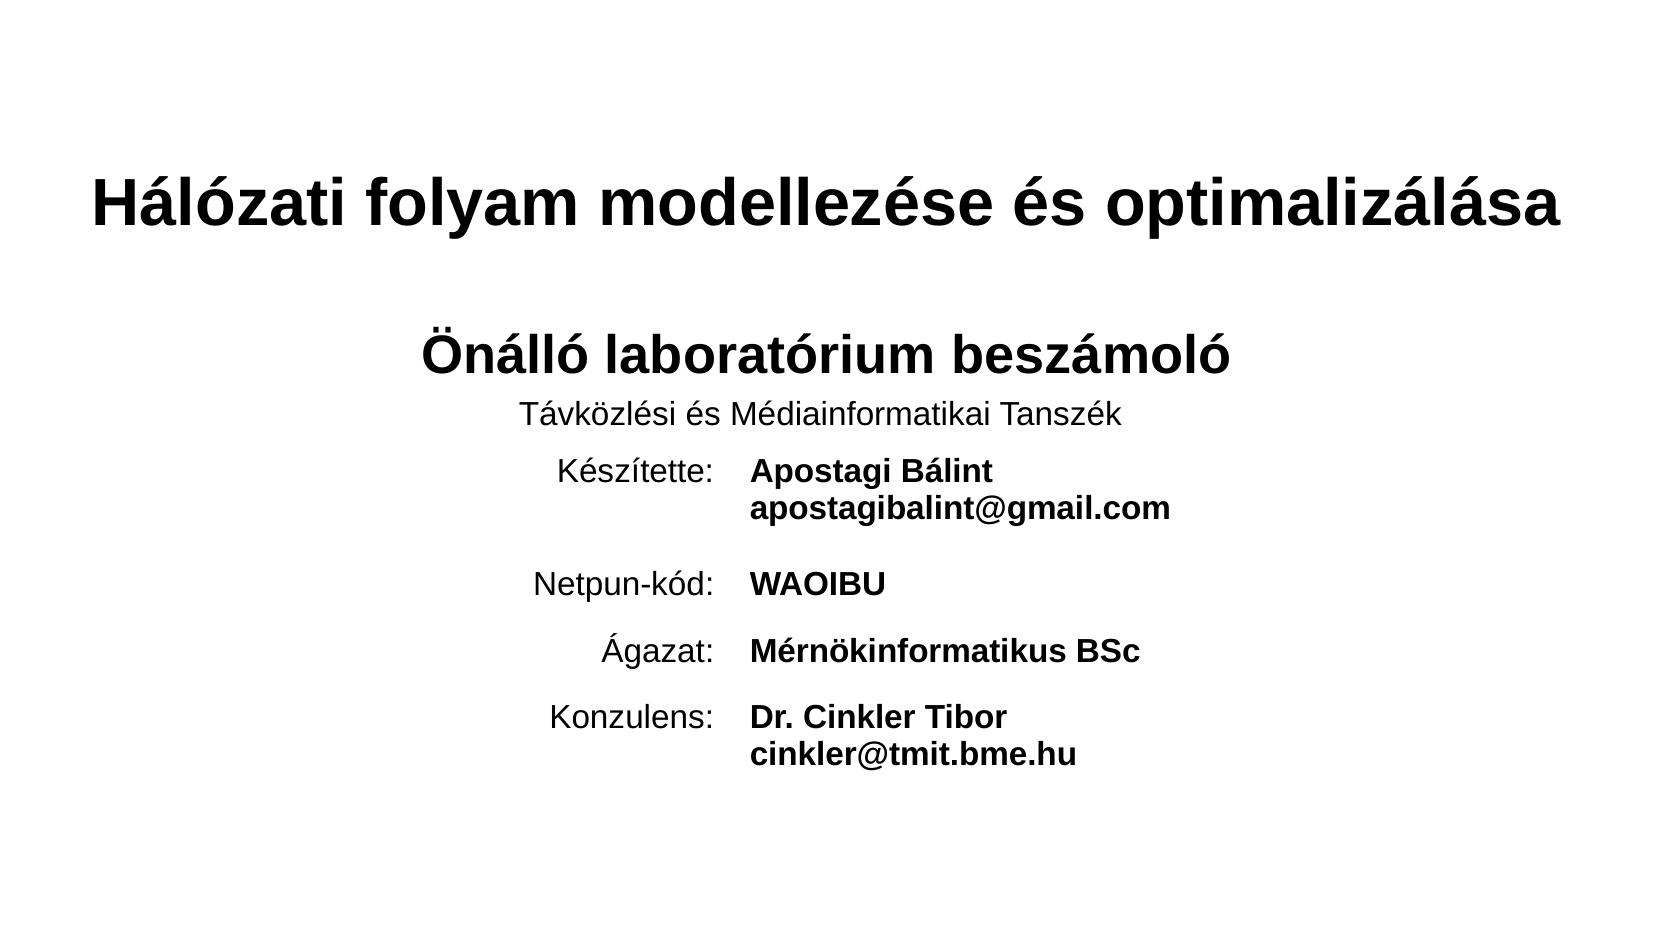

Hálózati folyam modellezése és optimalizálása
# Önálló laboratórium beszámoló
| Távközlési és Médiainformatikai Tanszék | |
| --- | --- |
| Készítette: | Apostagi Bálint apostagibalint@gmail.com |
| Netpun-kód: | WAOIBU |
| Ágazat: | Mérnökinformatikus BSc |
| Konzulens: | Dr. Cinkler Tibor cinkler@tmit.bme.hu |